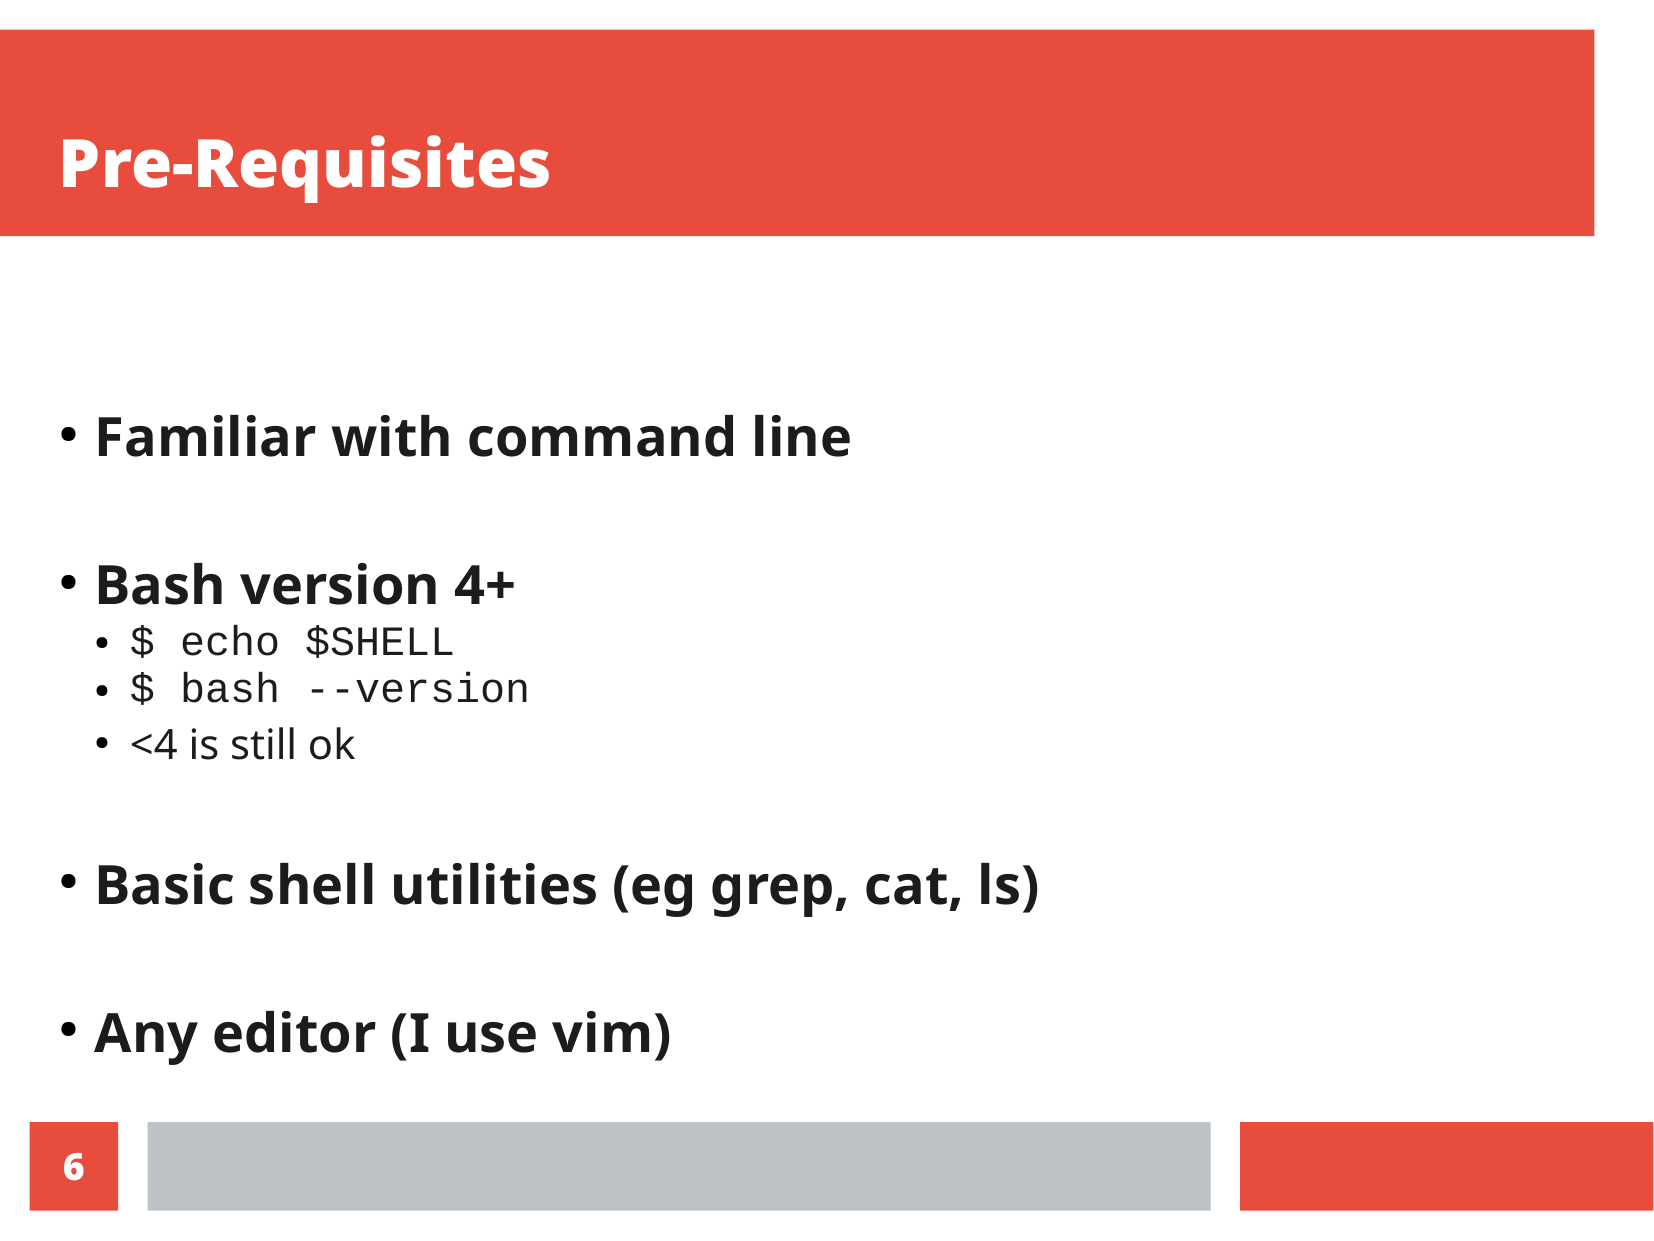

# Pre-Requisites
Familiar with command line
Bash version 4+
$ echo $SHELL
$ bash --version
<4 is still ok
Basic shell utilities (eg grep, cat, ls)
Any editor (I use vim)
6